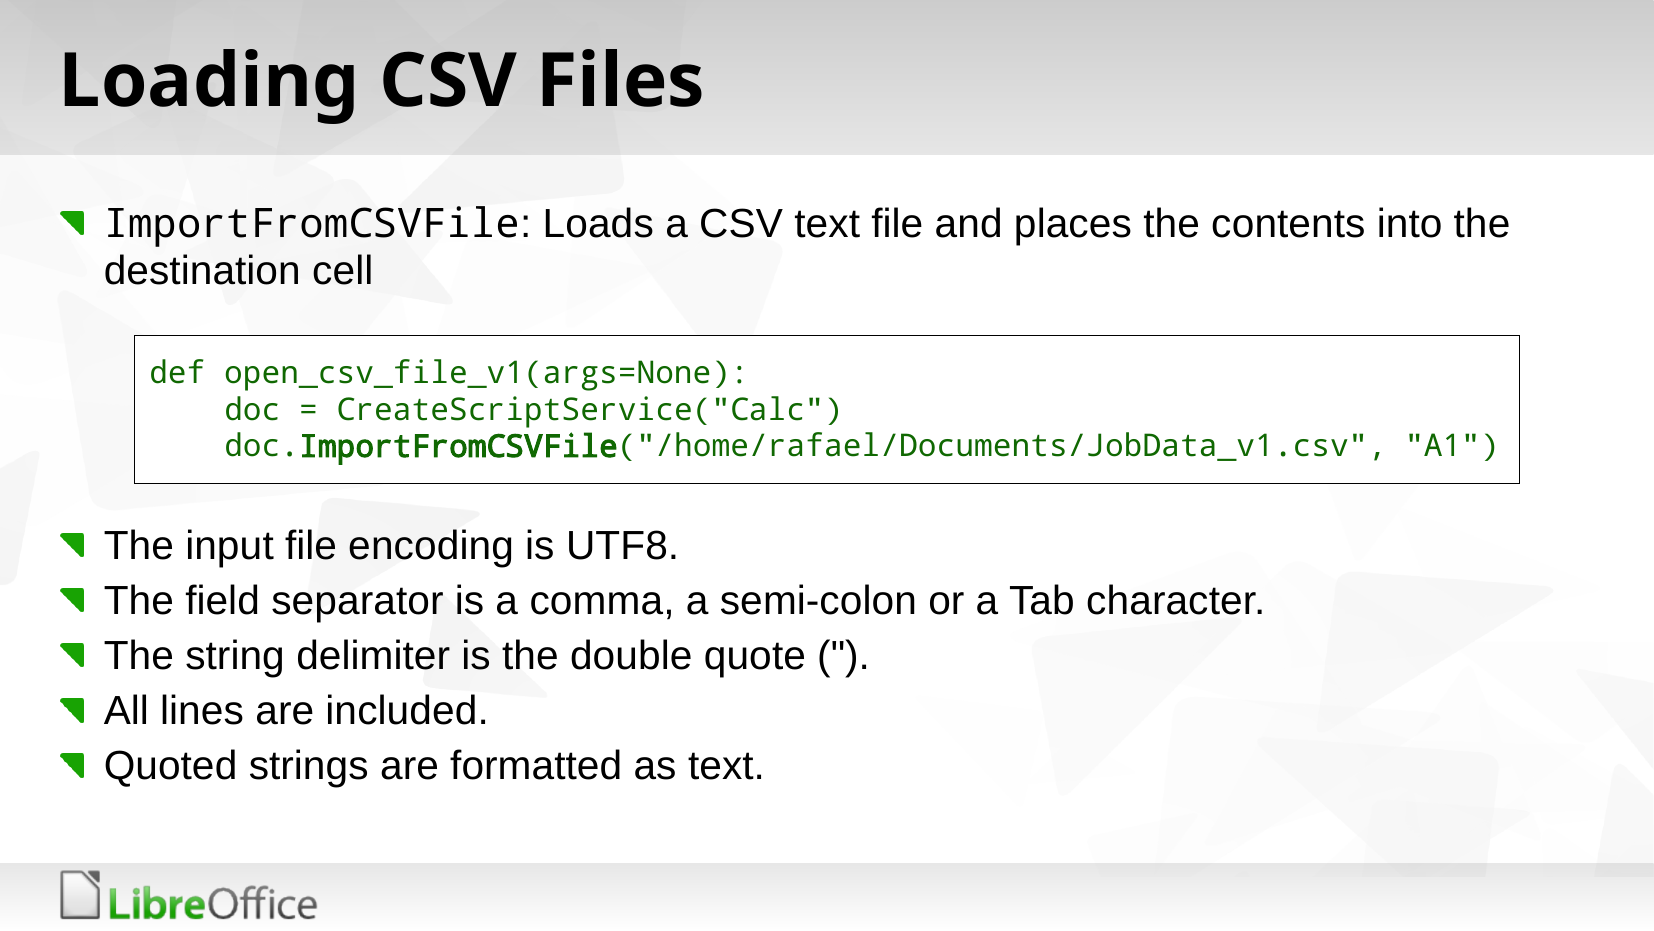

# Loading CSV Files
ImportFromCSVFile: Loads a CSV text file and places the contents into the destination cell
The input file encoding is UTF8.
The field separator is a comma, a semi-colon or a Tab character.
The string delimiter is the double quote (").
All lines are included.
Quoted strings are formatted as text.
def open_csv_file_v1(args=None):
 doc = CreateScriptService("Calc")
 doc.ImportFromCSVFile("/home/rafael/Documents/JobData_v1.csv", "A1")